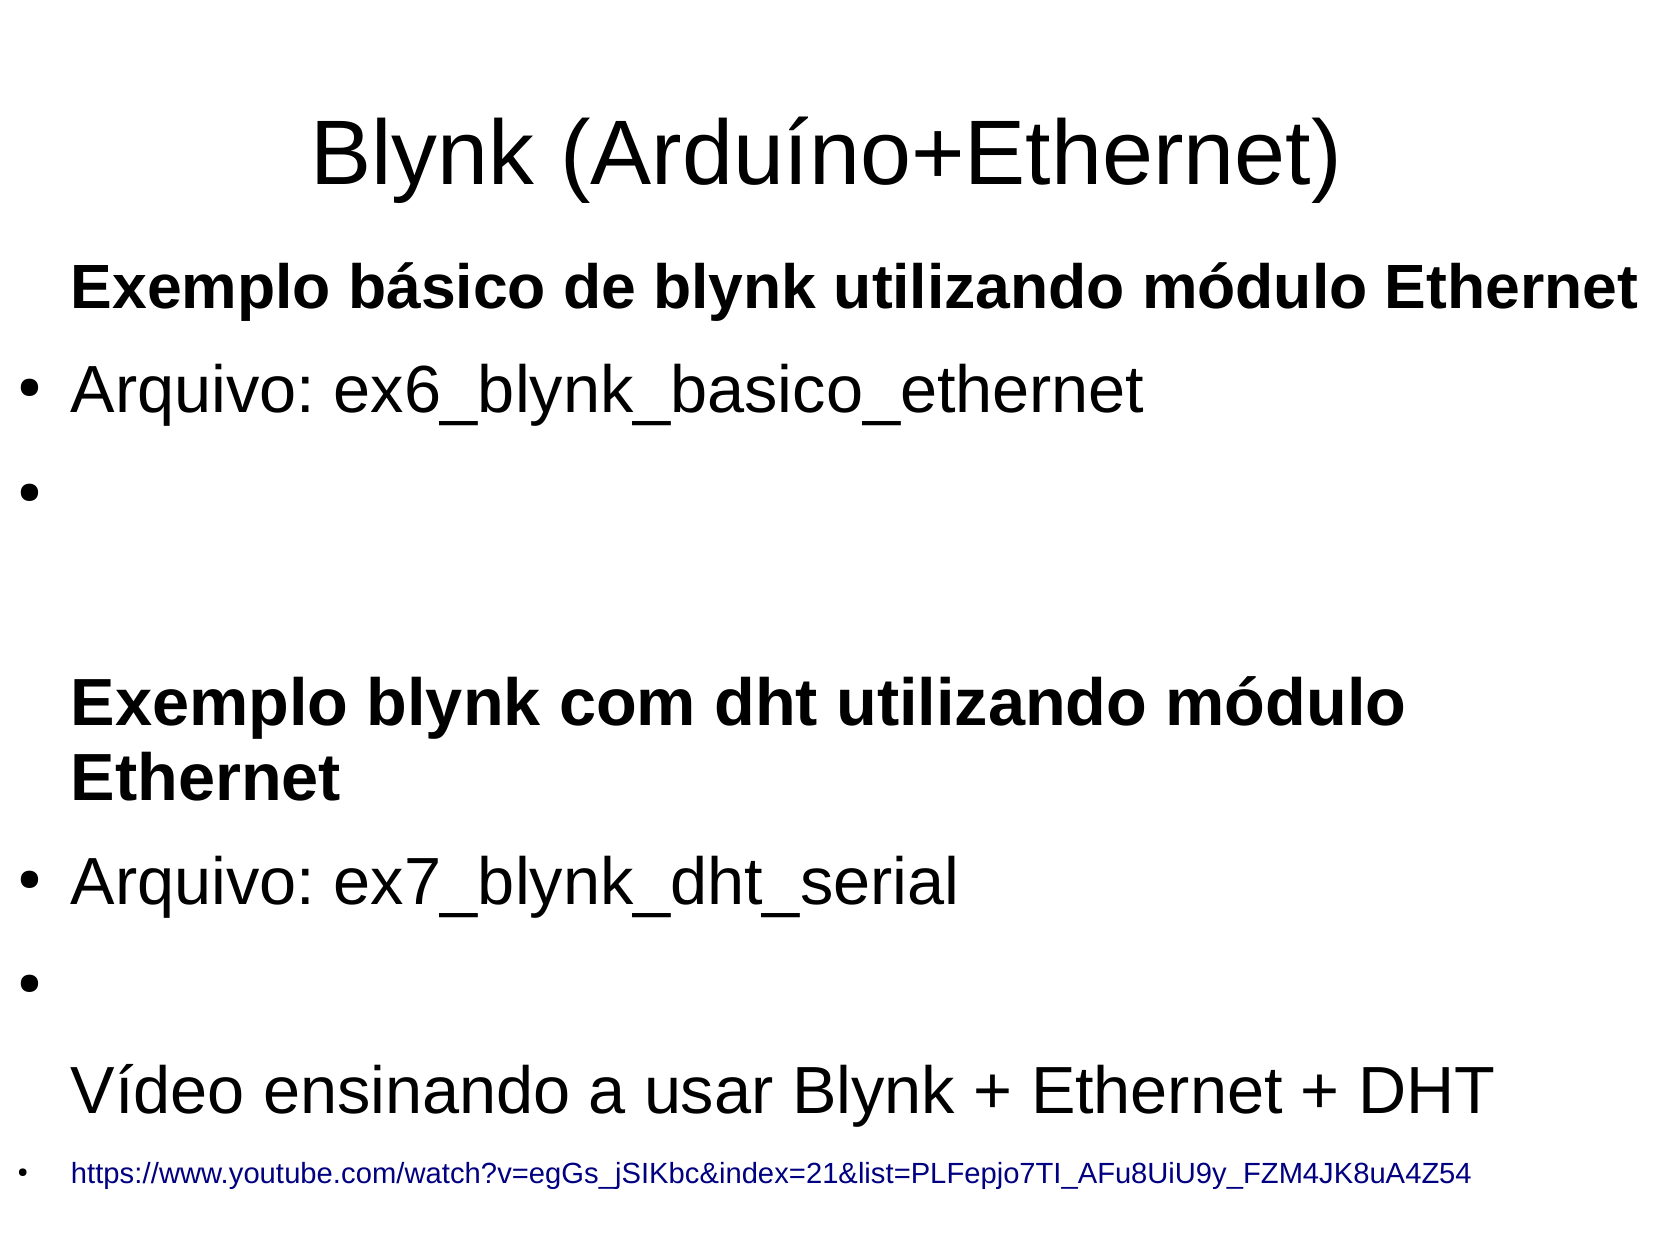

# Blynk (Arduíno+Ethernet)
Exemplo básico de blynk utilizando módulo Ethernet
Arquivo: ex6_blynk_basico_ethernet
Exemplo blynk com dht utilizando módulo Ethernet
Arquivo: ex7_blynk_dht_serial
Vídeo ensinando a usar Blynk + Ethernet + DHT
https://www.youtube.com/watch?v=egGs_jSIKbc&index=21&list=PLFepjo7TI_AFu8UiU9y_FZM4JK8uA4Z54